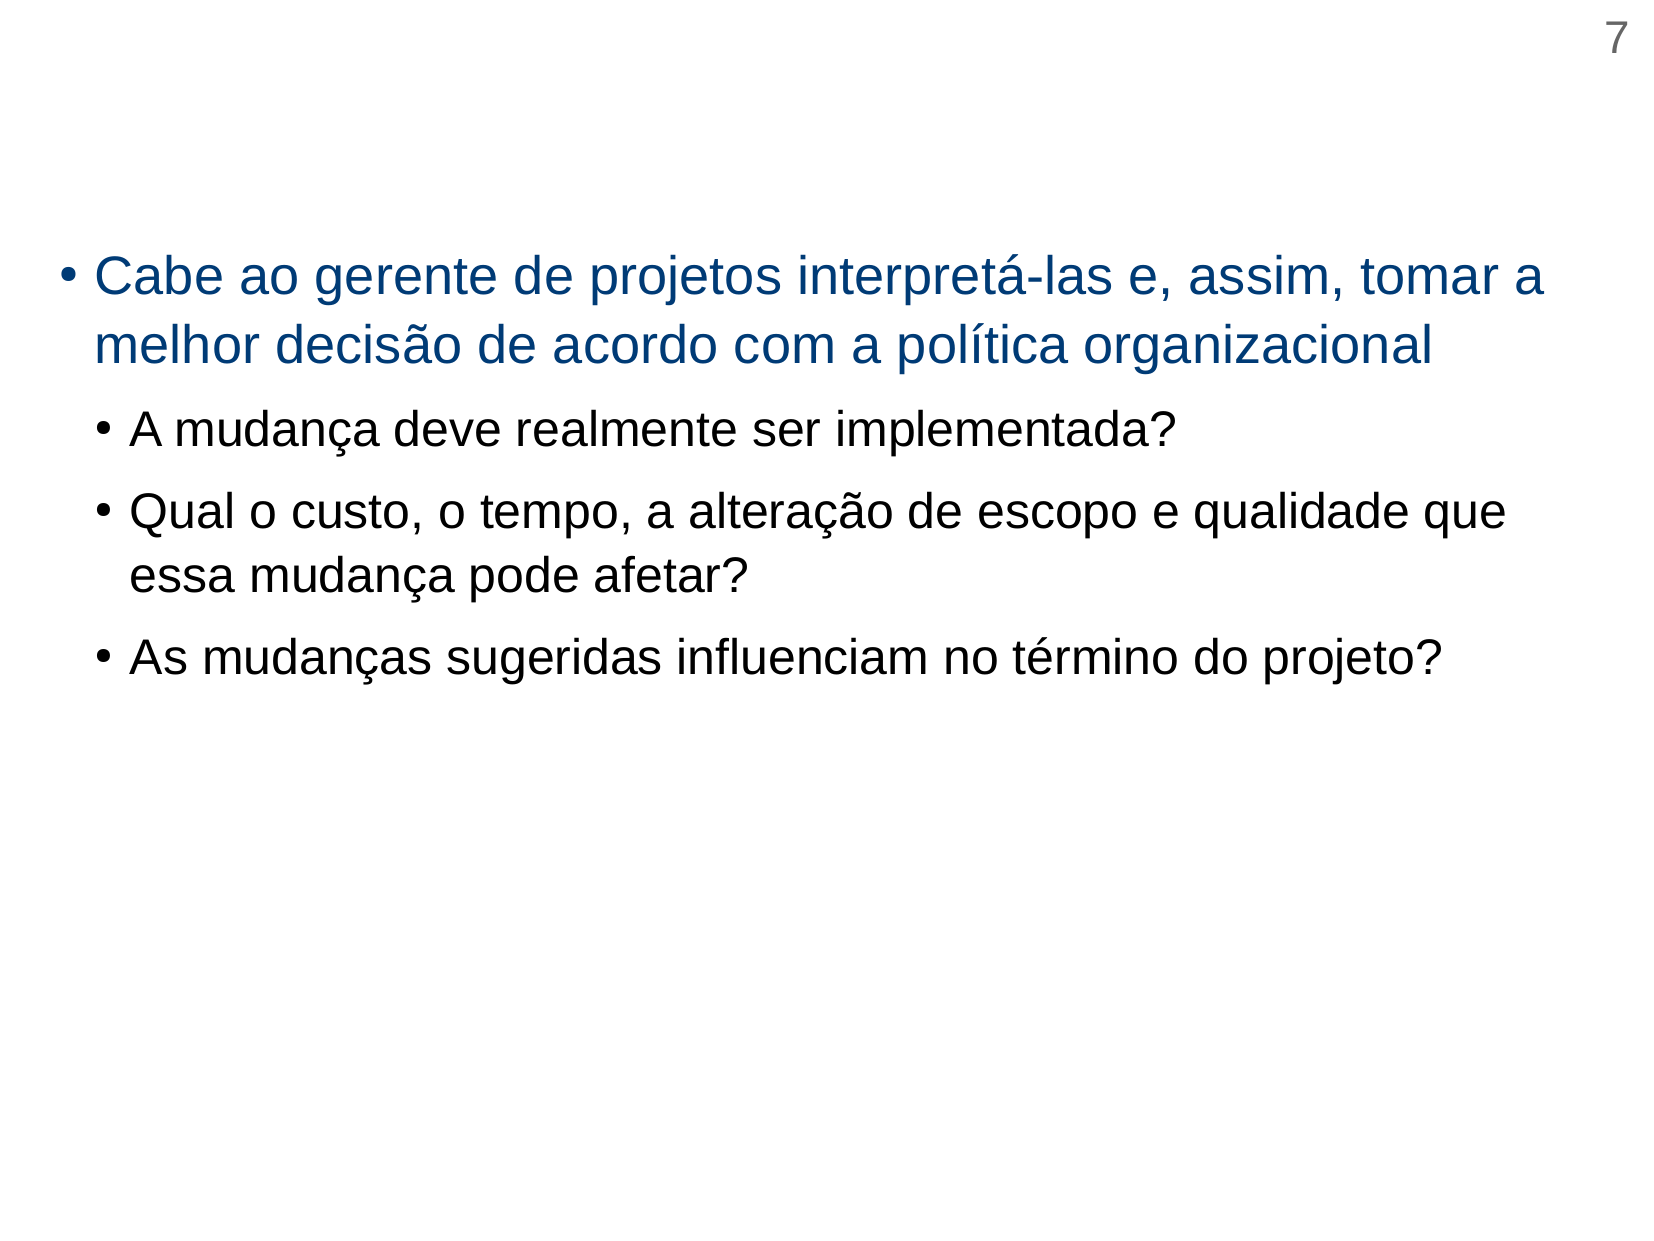

7
#
Cabe ao gerente de projetos interpretá-las e, assim, tomar a melhor decisão de acordo com a política organizacional
A mudança deve realmente ser implementada?
Qual o custo, o tempo, a alteração de escopo e qualidade que essa mudança pode afetar?
As mudanças sugeridas influenciam no término do projeto?